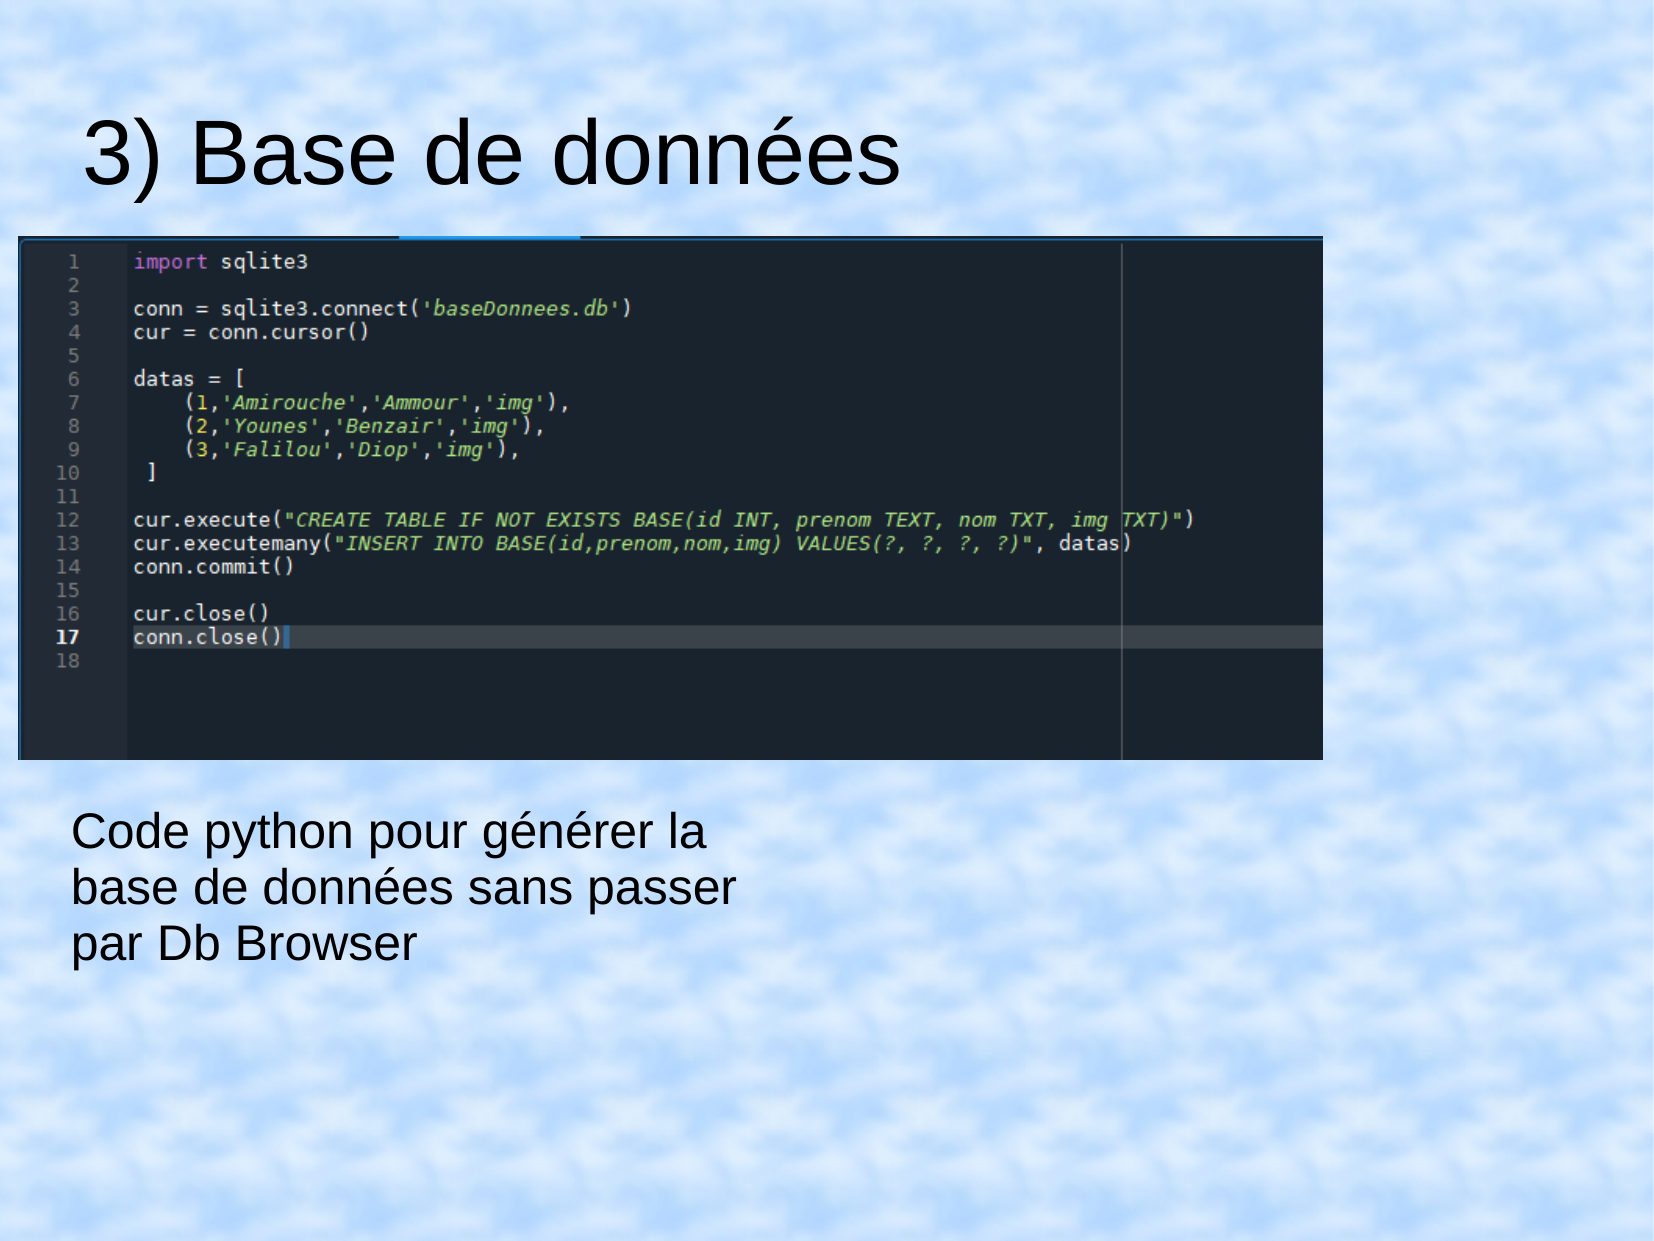

# 3) Base de données
Code python pour générer la base de données sans passer par Db Browser